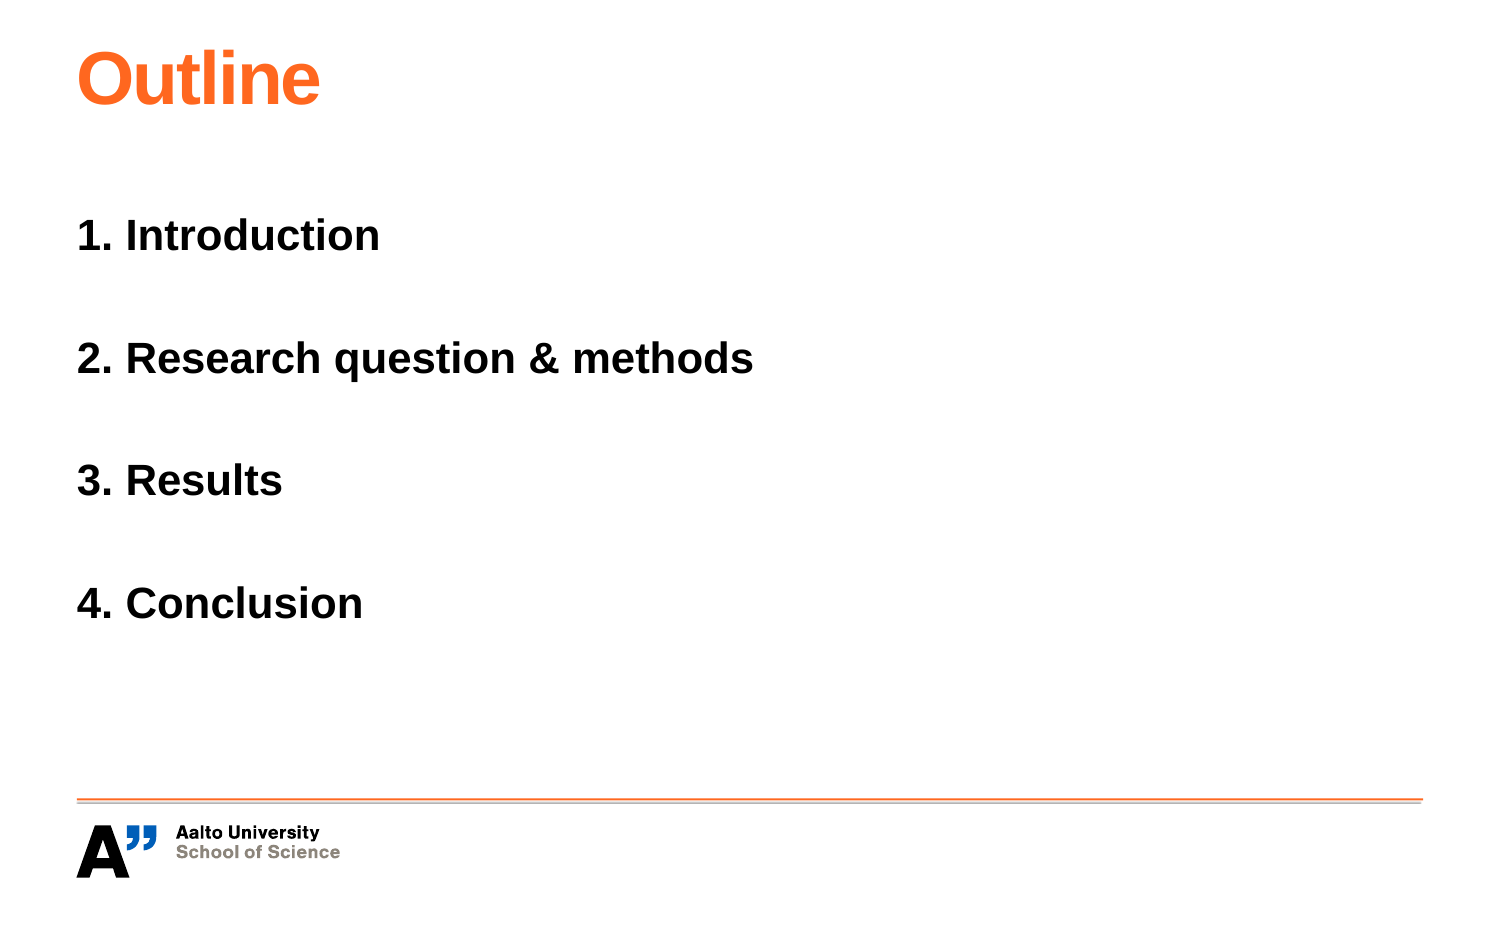

# Outline
1. Introduction
2. Research question & methods
3. Results
4. Conclusion